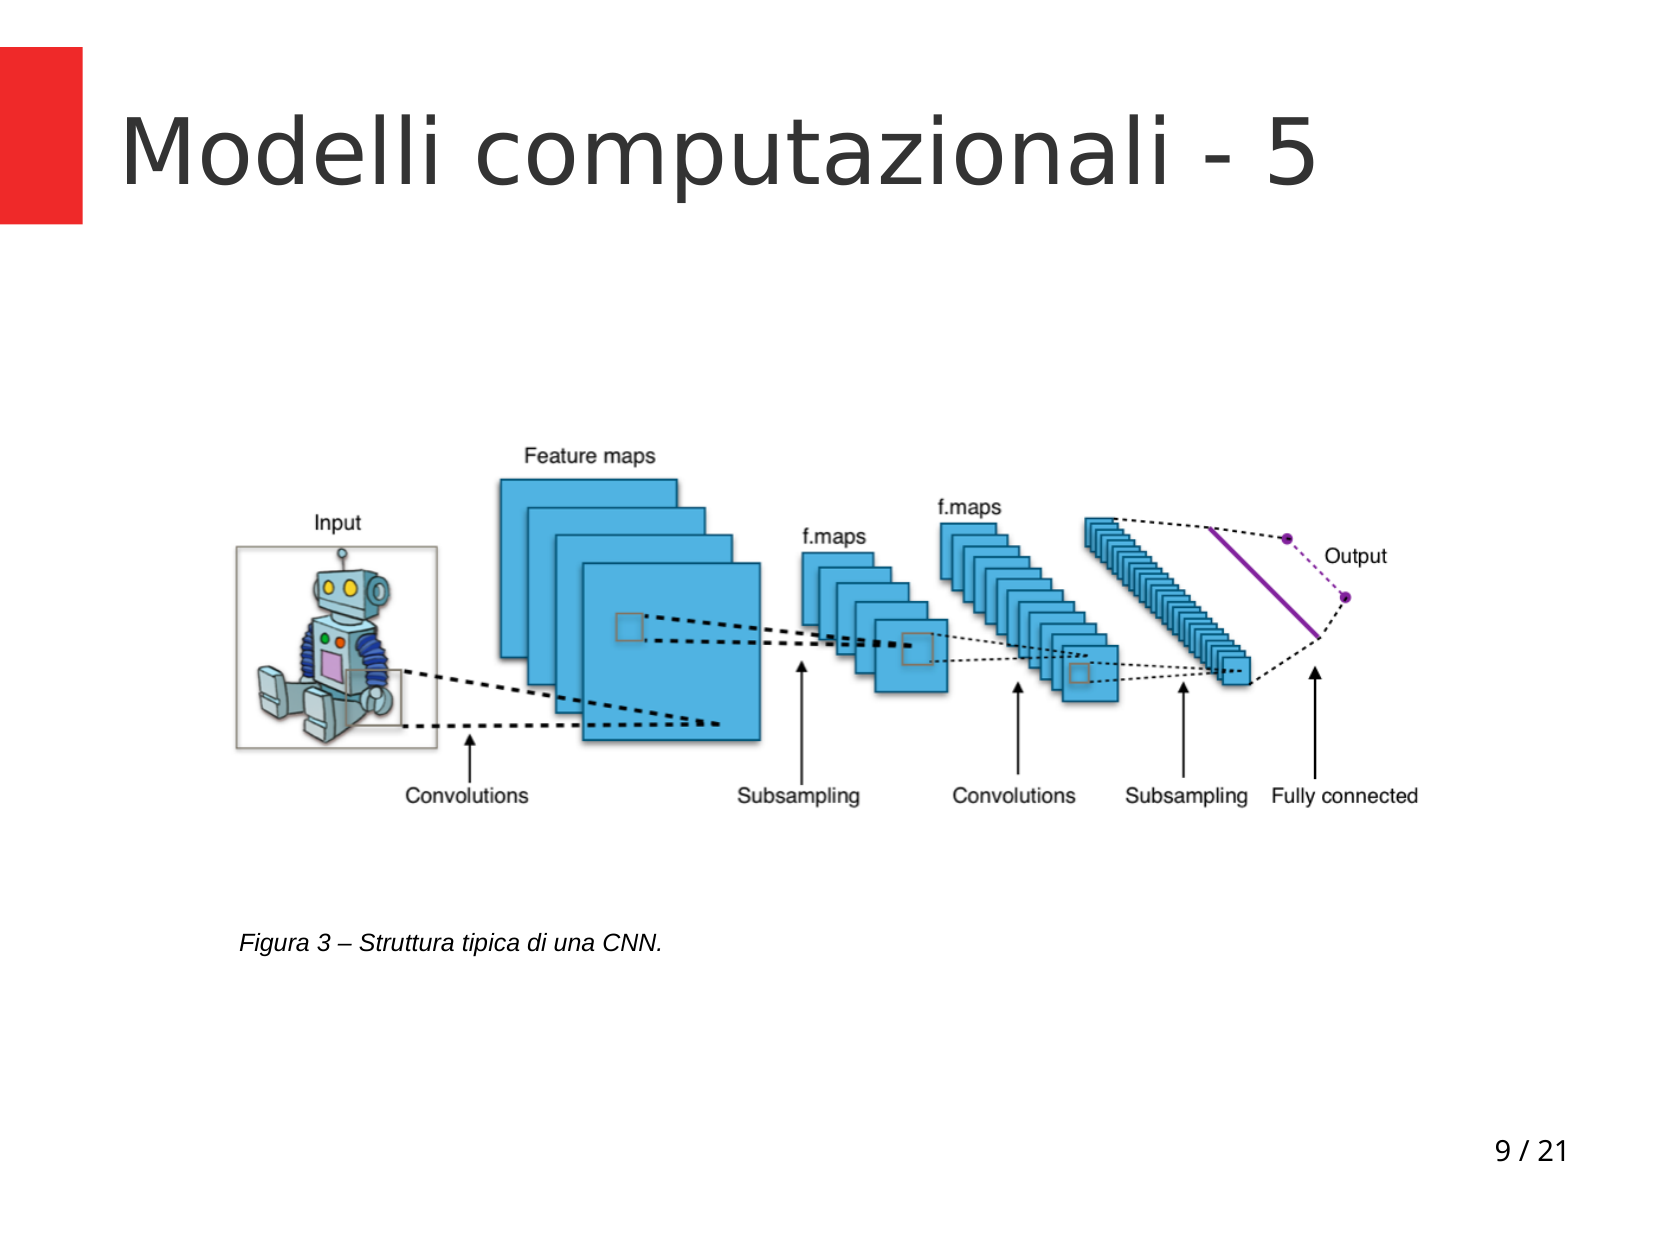

# Modelli computazionali - 5
Figura 3 – Struttura tipica di una CNN.
9